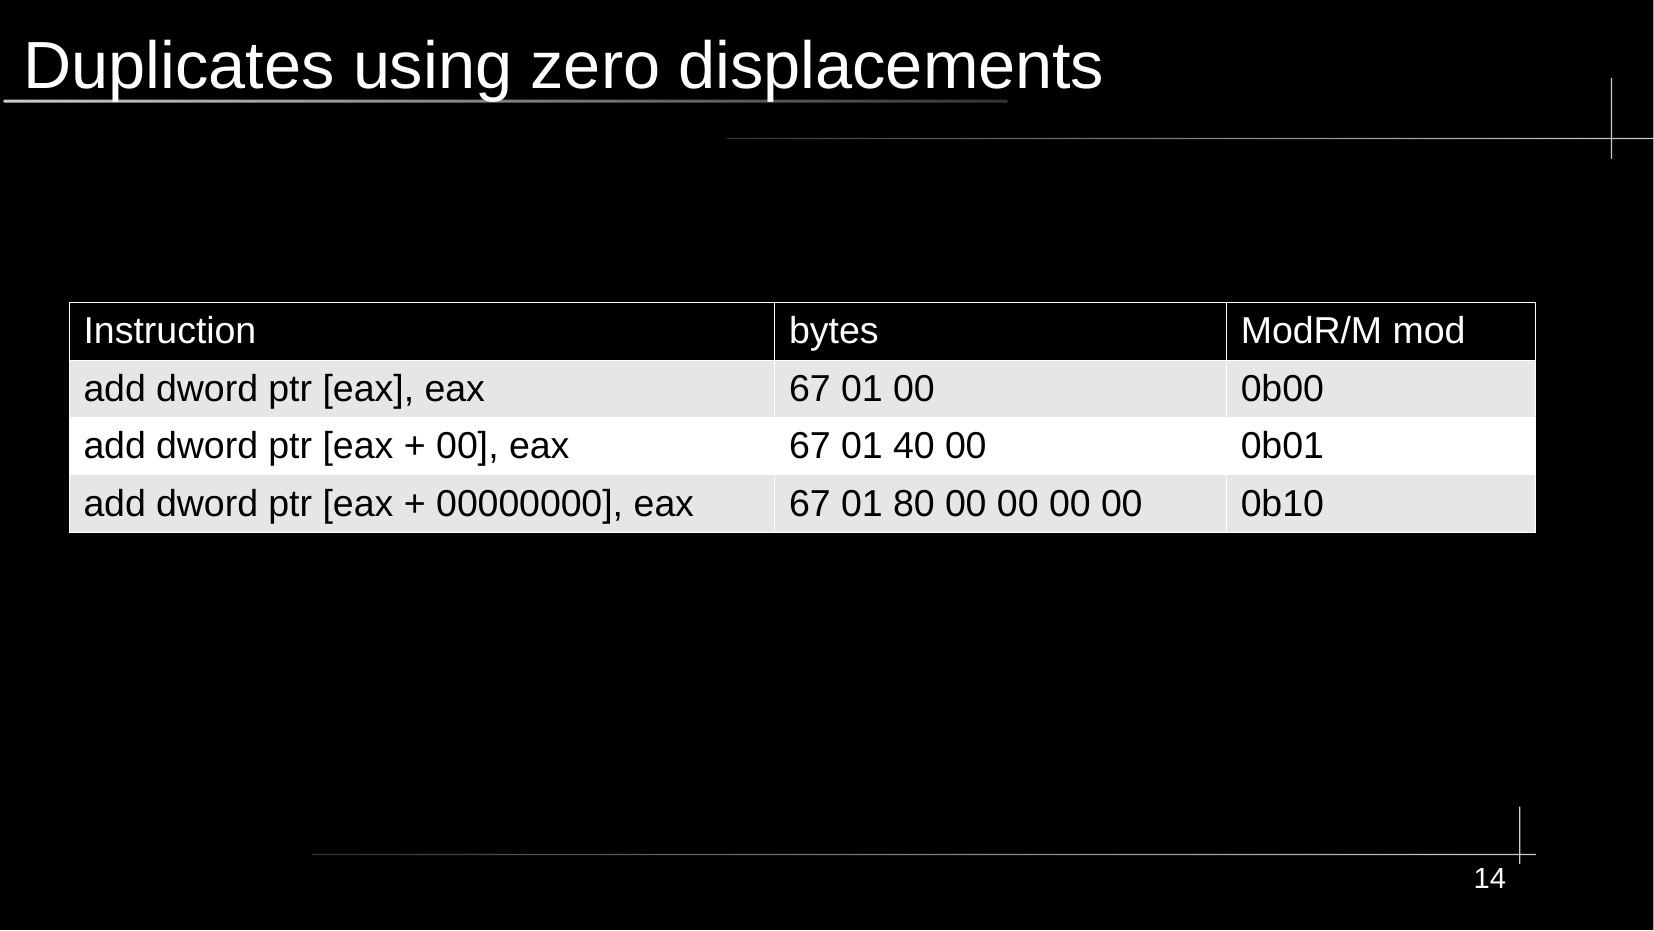

# Duplicates using zero displacements
| Instruction | bytes | ModR/M mod |
| --- | --- | --- |
| add dword ptr [eax], eax | 67 01 00 | 0b00 |
| add dword ptr [eax + 00], eax | 67 01 40 00 | 0b01 |
| add dword ptr [eax + 00000000], eax | 67 01 80 00 00 00 00 | 0b10 |
14